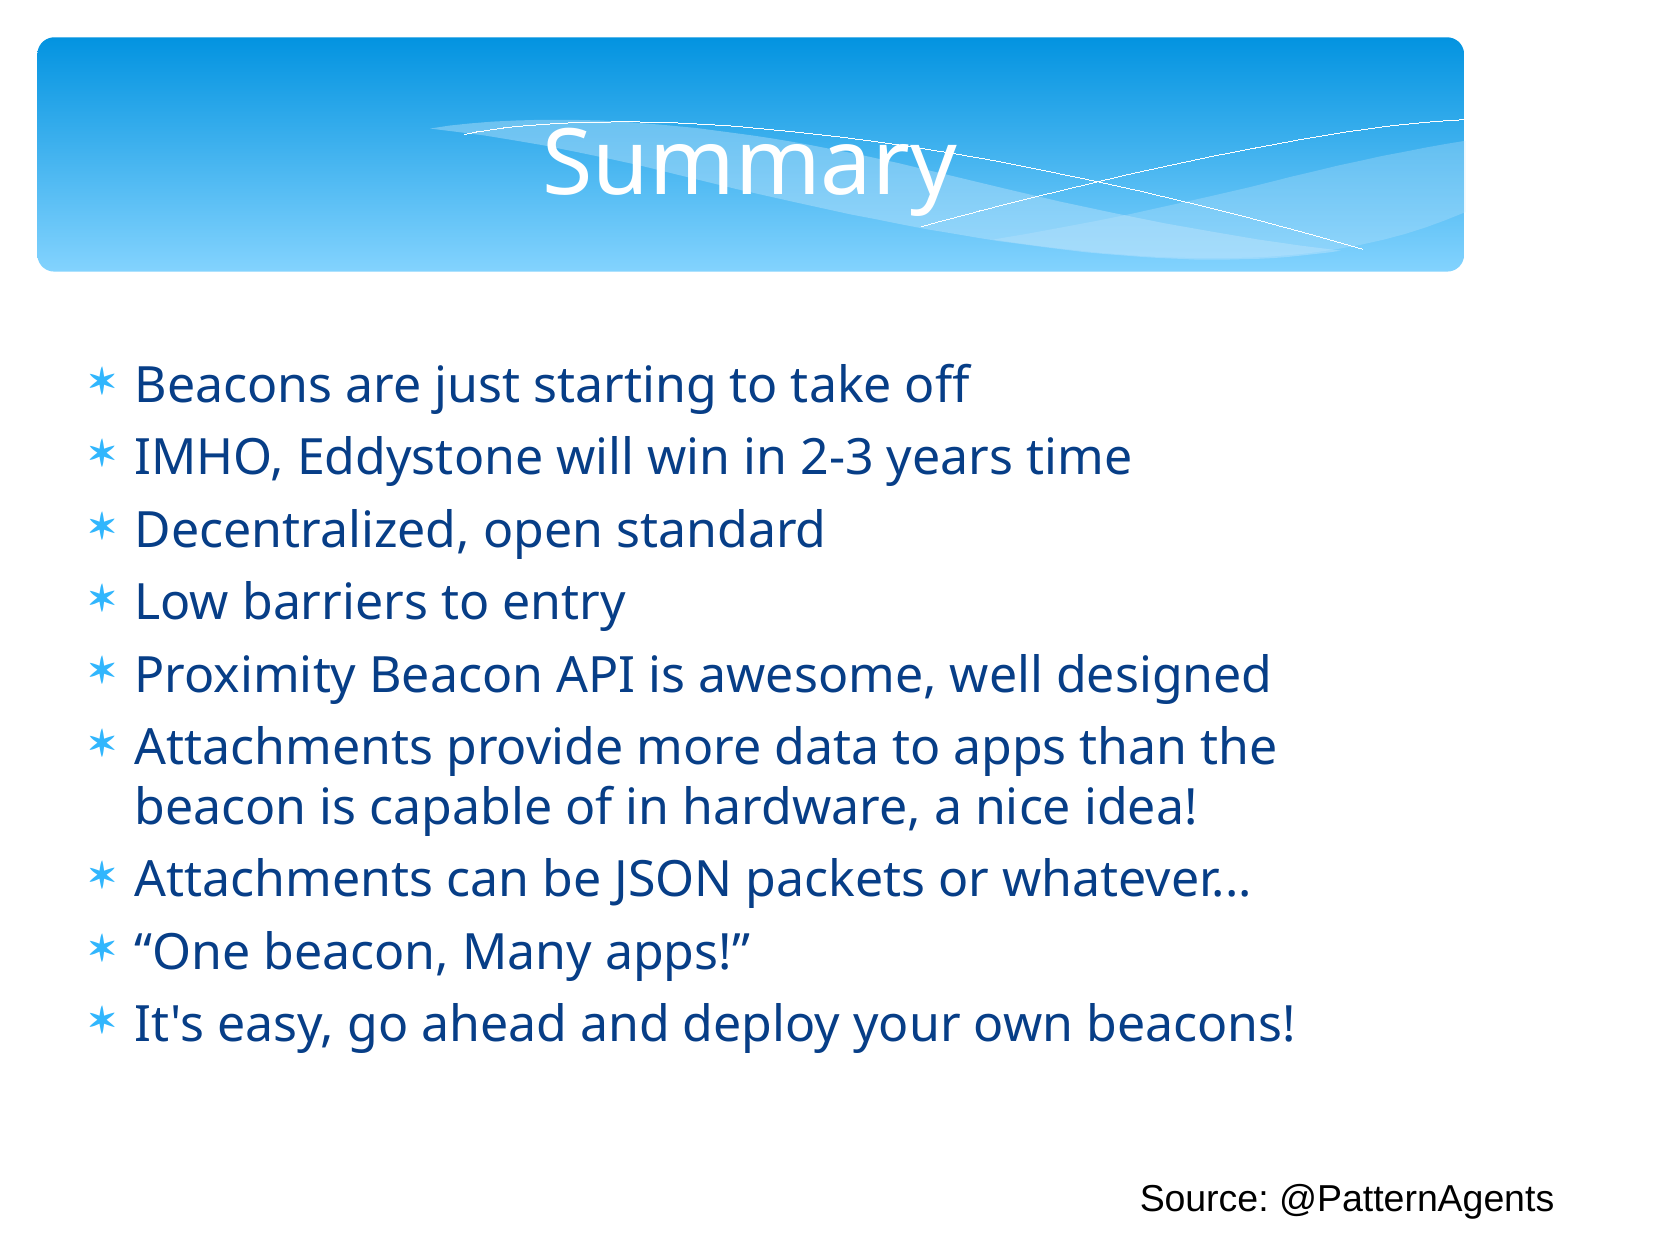

# Summary
Beacons are just starting to take off
IMHO, Eddystone will win in 2-3 years time
Decentralized, open standard
Low barriers to entry
Proximity Beacon API is awesome, well designed
Attachments provide more data to apps than the beacon is capable of in hardware, a nice idea!
Attachments can be JSON packets or whatever...
“One beacon, Many apps!”
It's easy, go ahead and deploy your own beacons!
Source: @PatternAgents